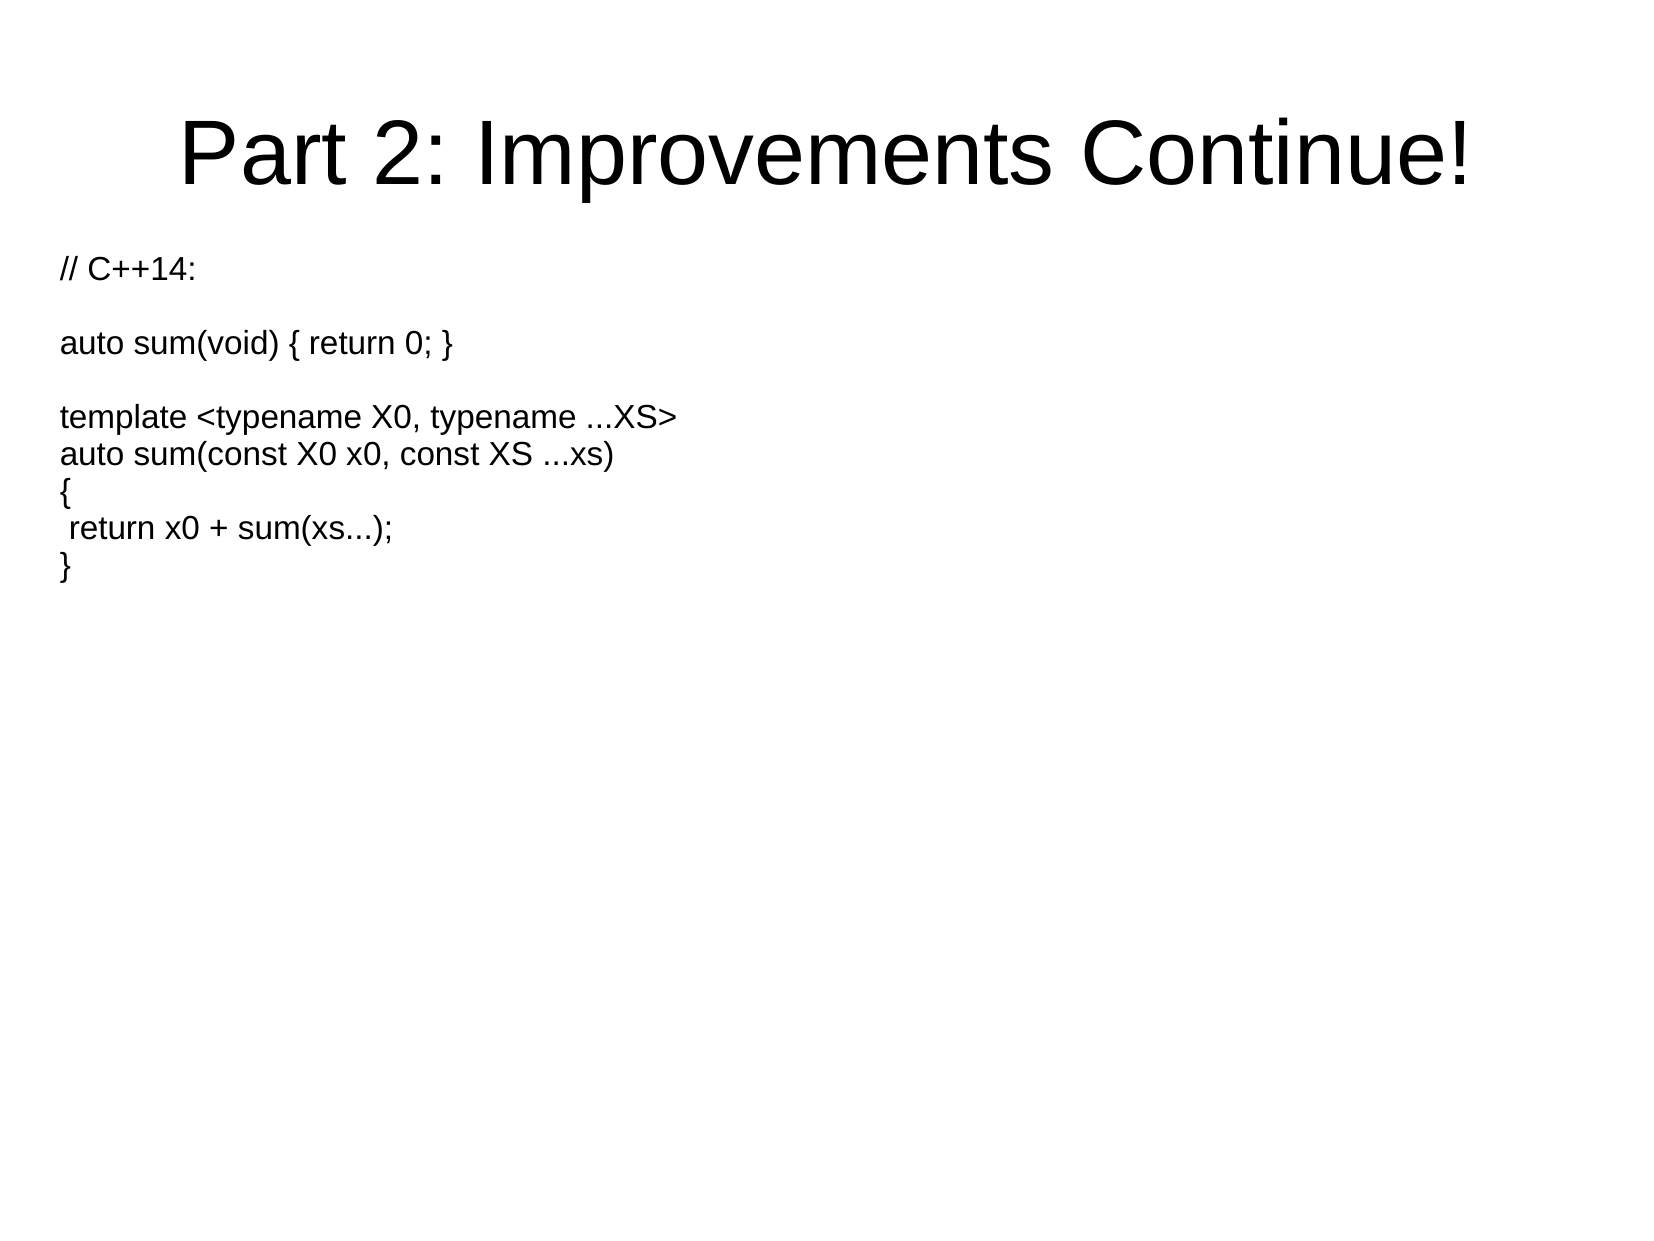

# Part 2: Improvements Continue!
// C++14:
auto sum(void) { return 0; }
template <typename X0, typename ...XS>
auto sum(const X0 x0, const XS ...xs)
{
 return x0 + sum(xs...);
}